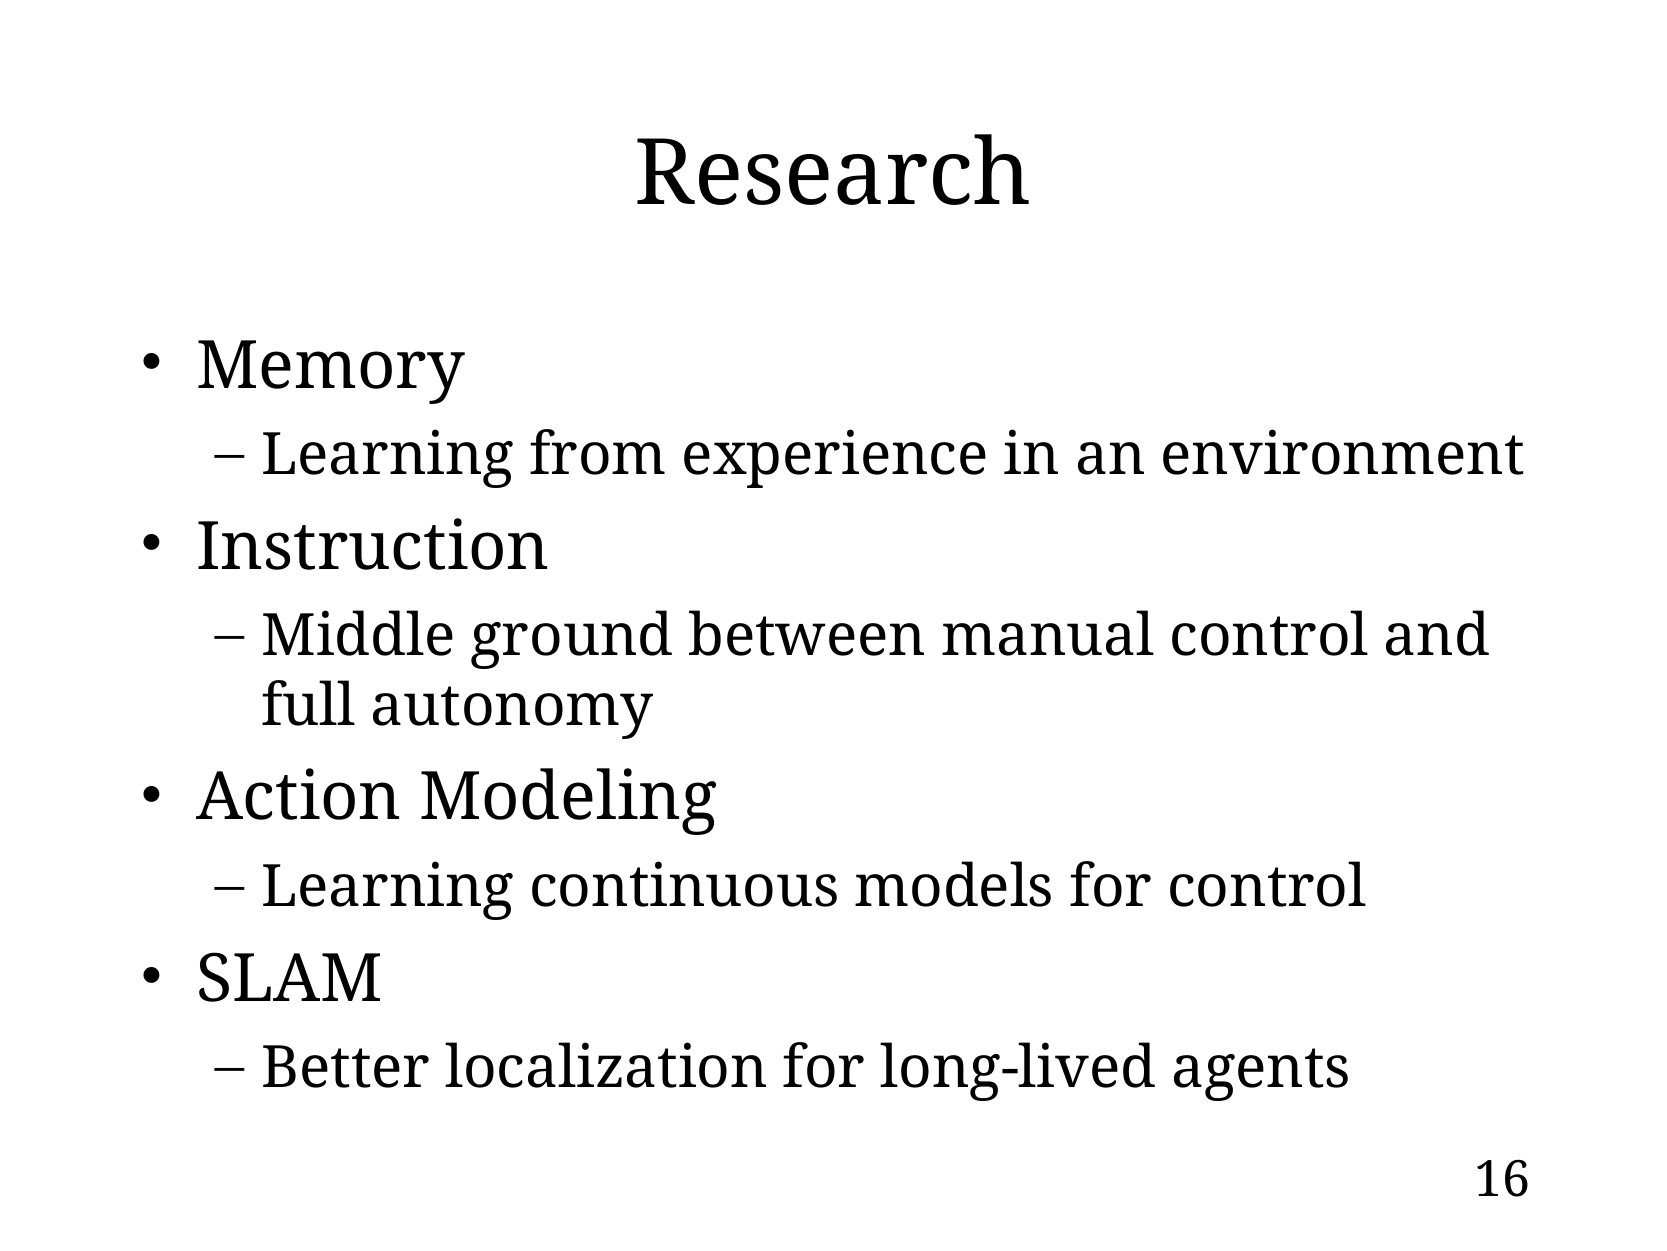

# Research
Memory
Learning from experience in an environment
Instruction
Middle ground between manual control and full autonomy
Action Modeling
Learning continuous models for control
SLAM
Better localization for long-lived agents
16